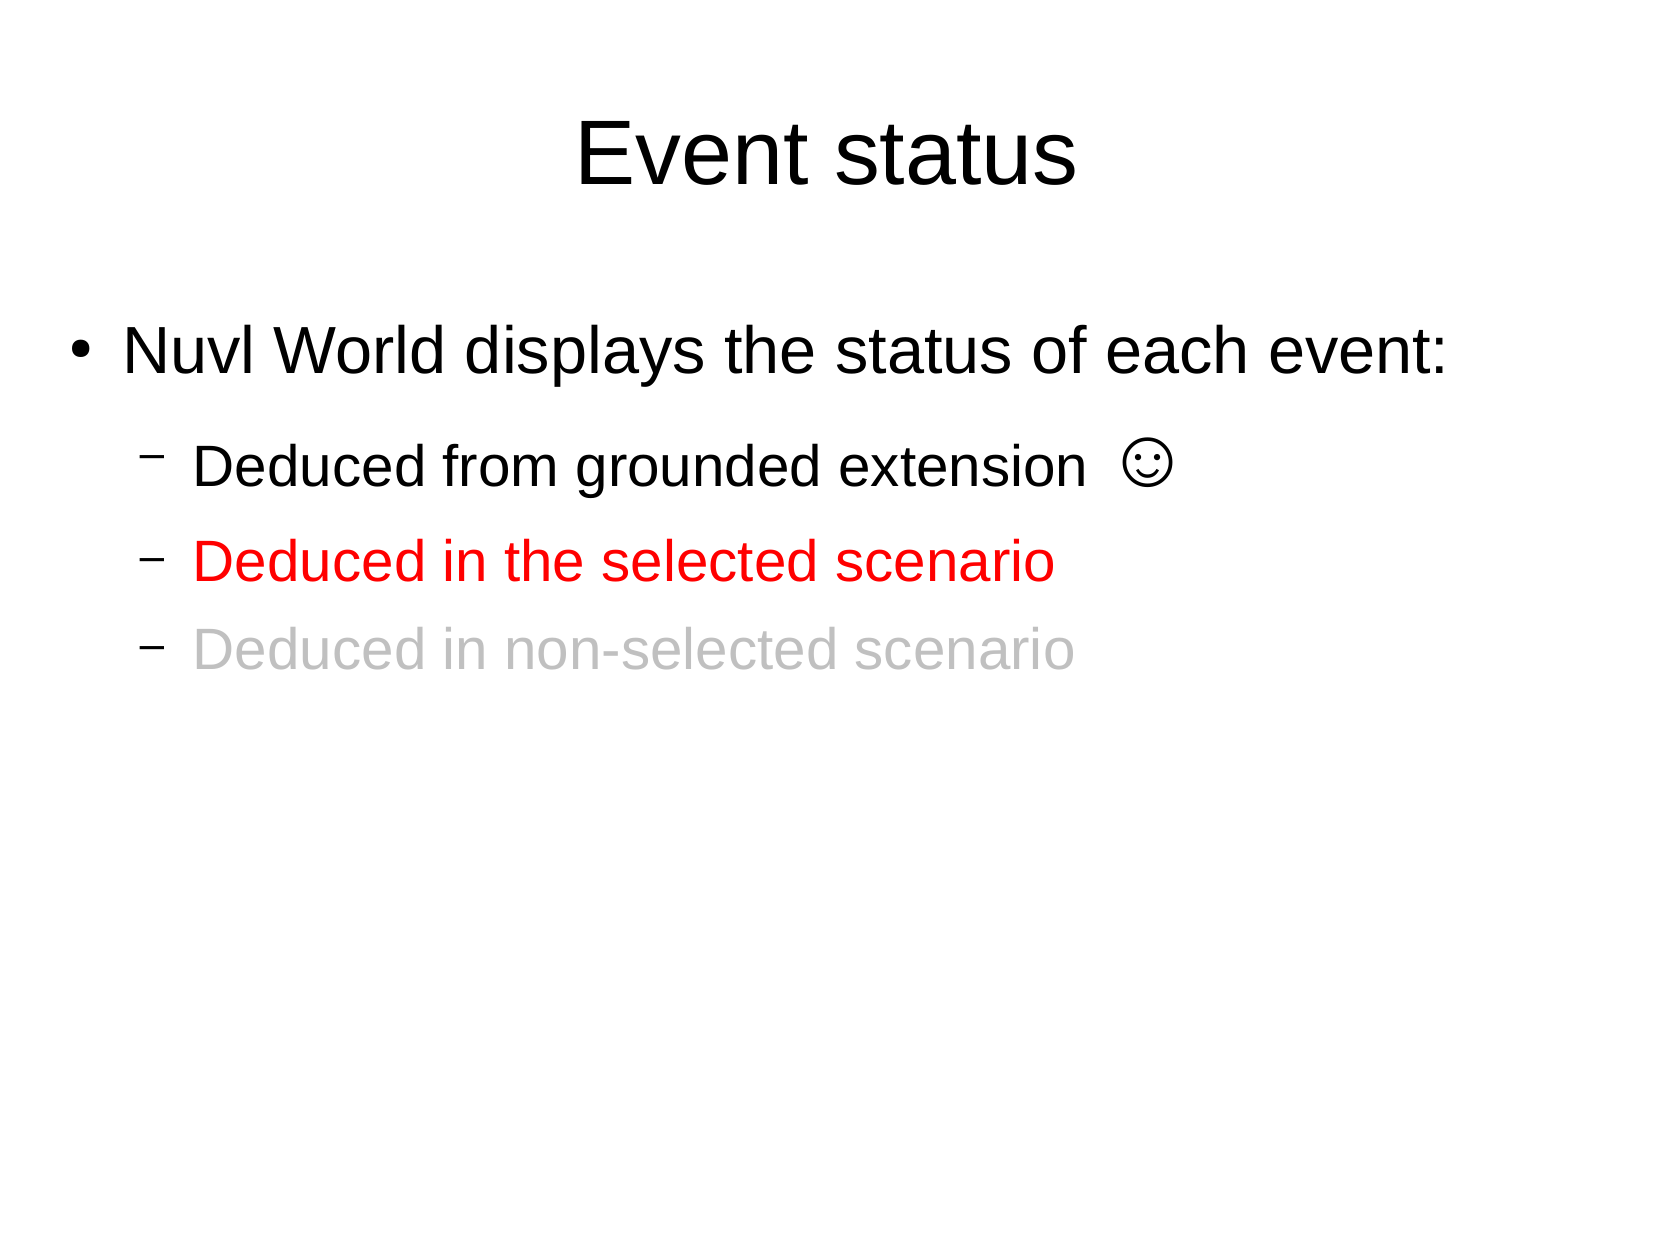

# Event status
Nuvl World displays the status of each event:
Deduced from grounded extension ☺
Deduced in the selected scenario
Deduced in non-selected scenario